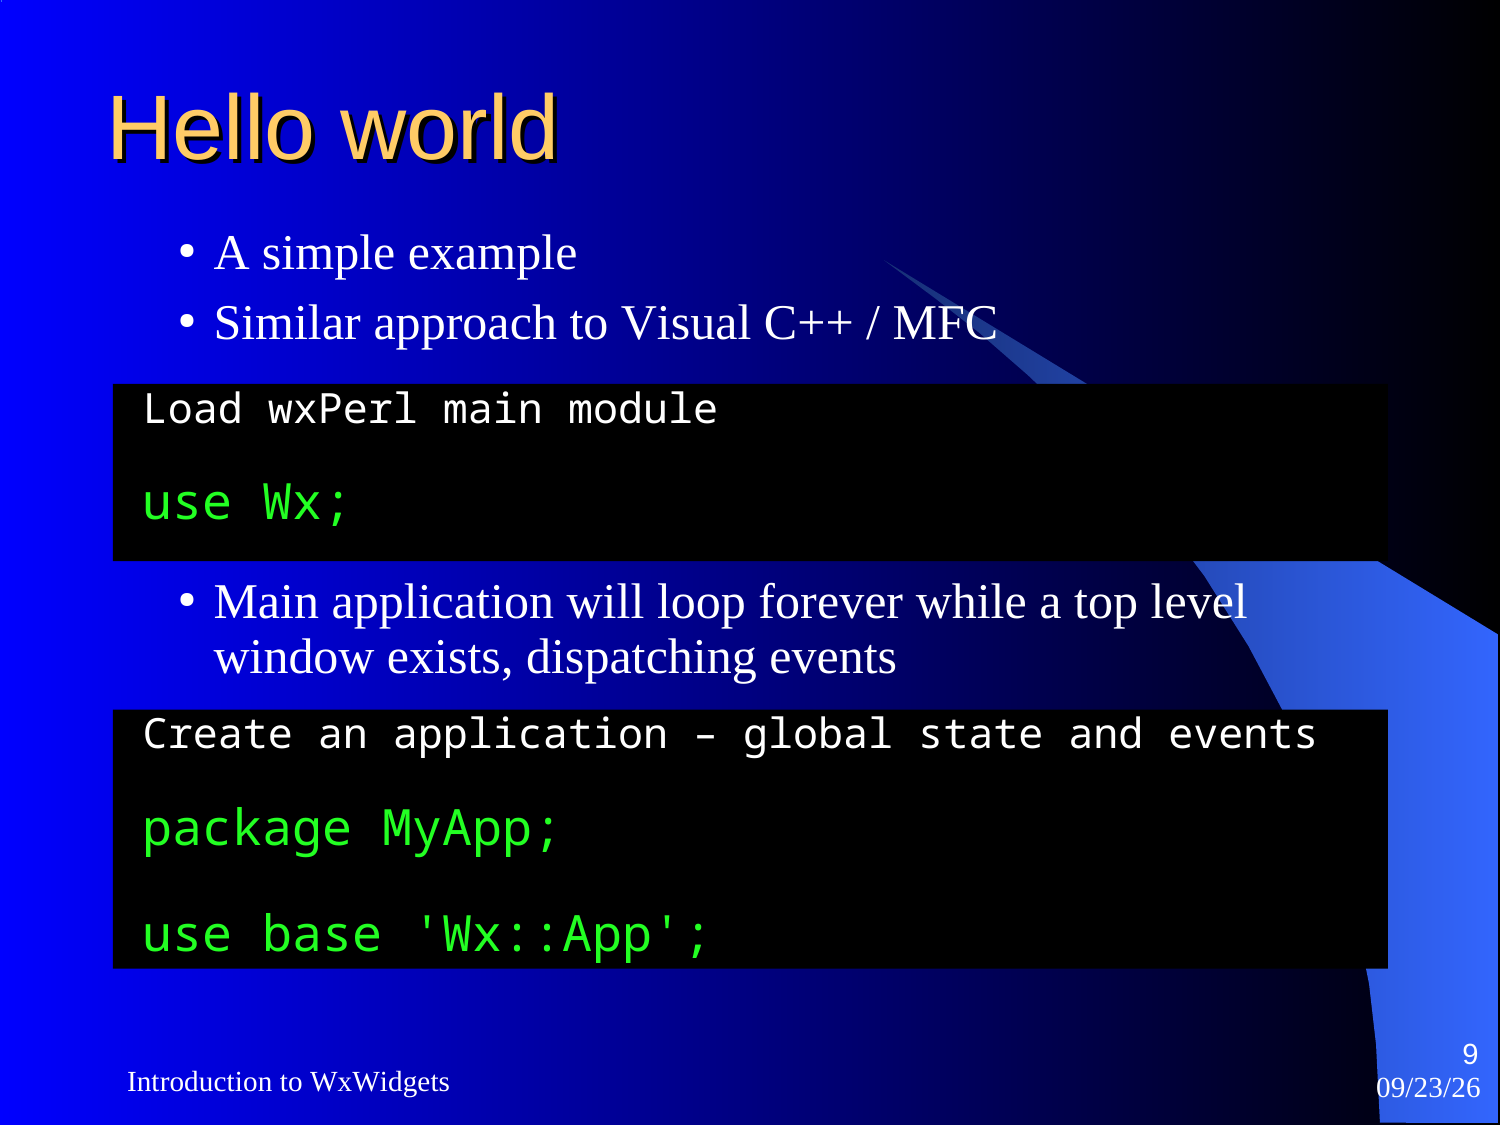

# Hello world
A simple example
Similar approach to Visual C++ / MFC
Main application will loop forever while a top level window exists, dispatching events
Load wxPerl main module
use Wx;
Create an application – global state and events
package MyApp;
use base 'Wx::App';
9
Introduction to WxWidgets